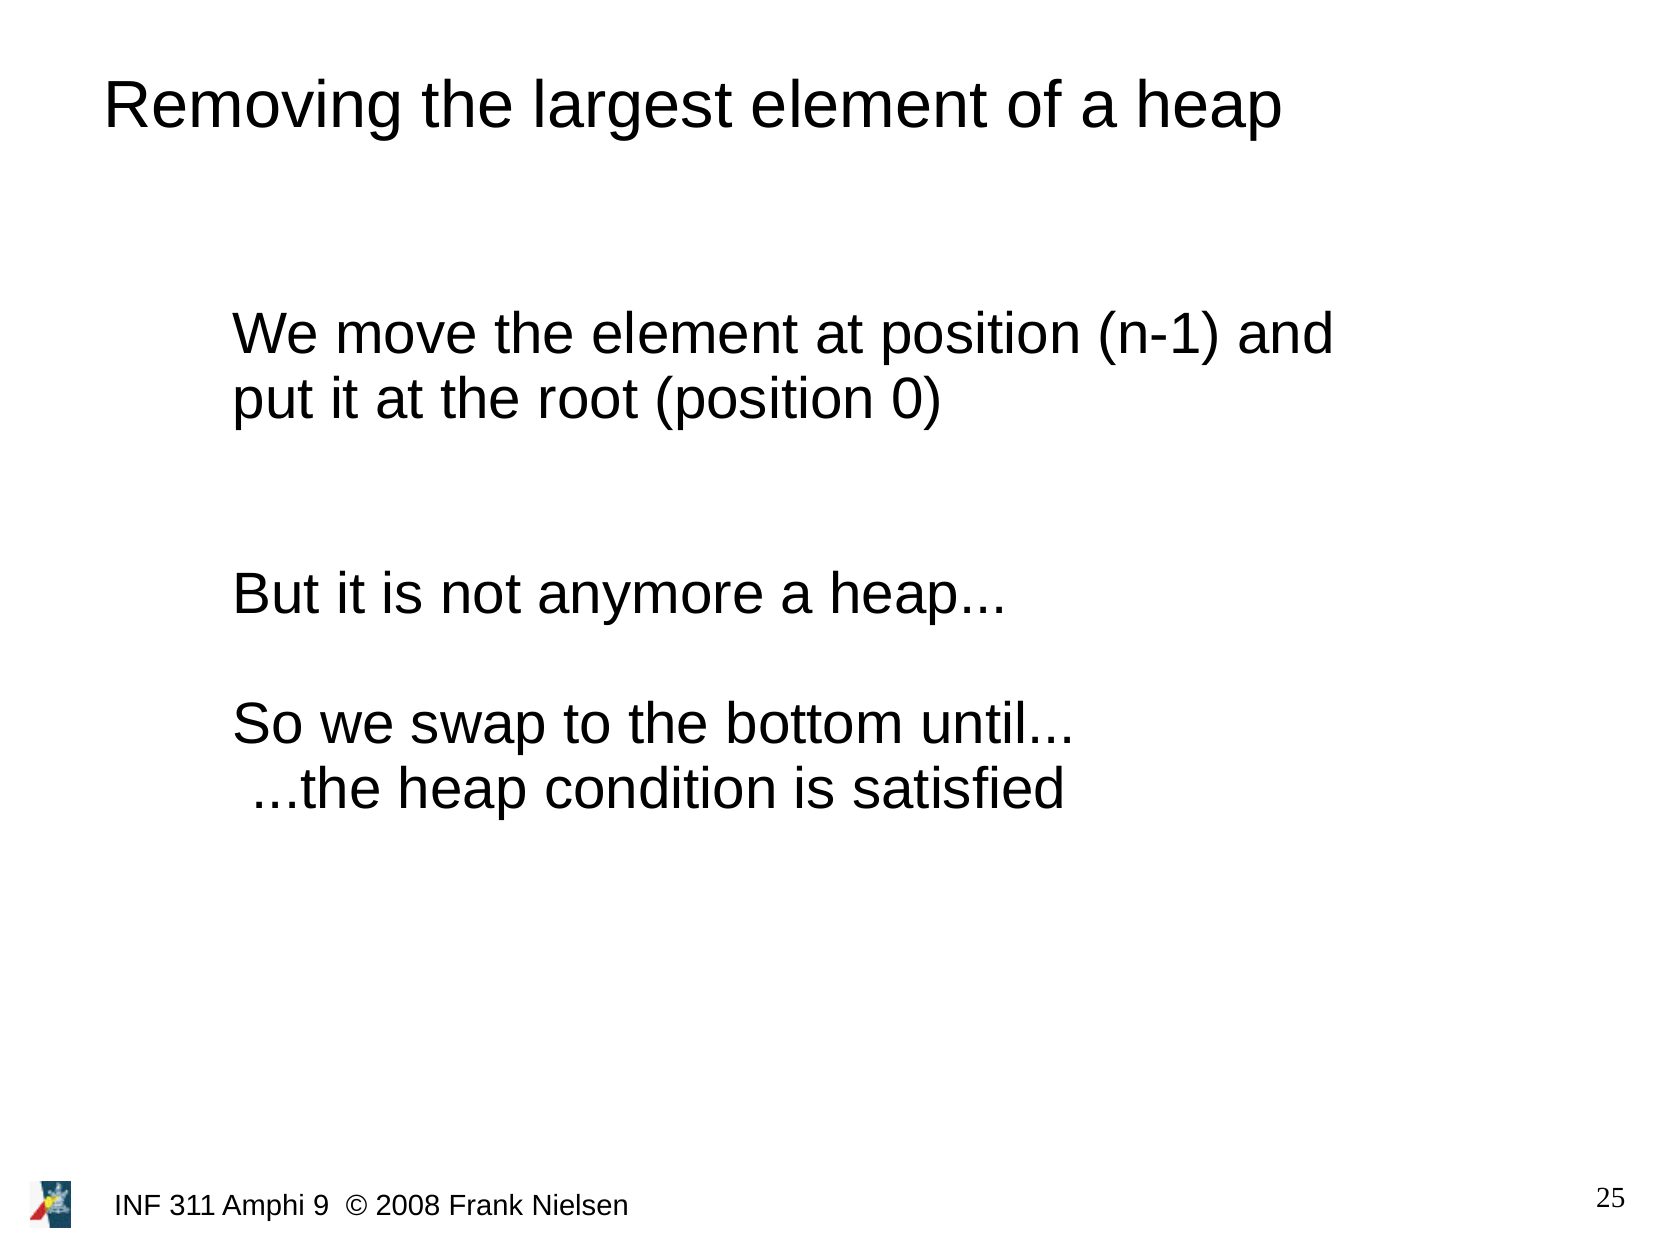

Removing the largest element of a heap
 We move the element at position (n-1) and
 put it at the root (position 0)
 But it is not anymore a heap...
 So we swap to the bottom until...
...the heap condition is satisfied